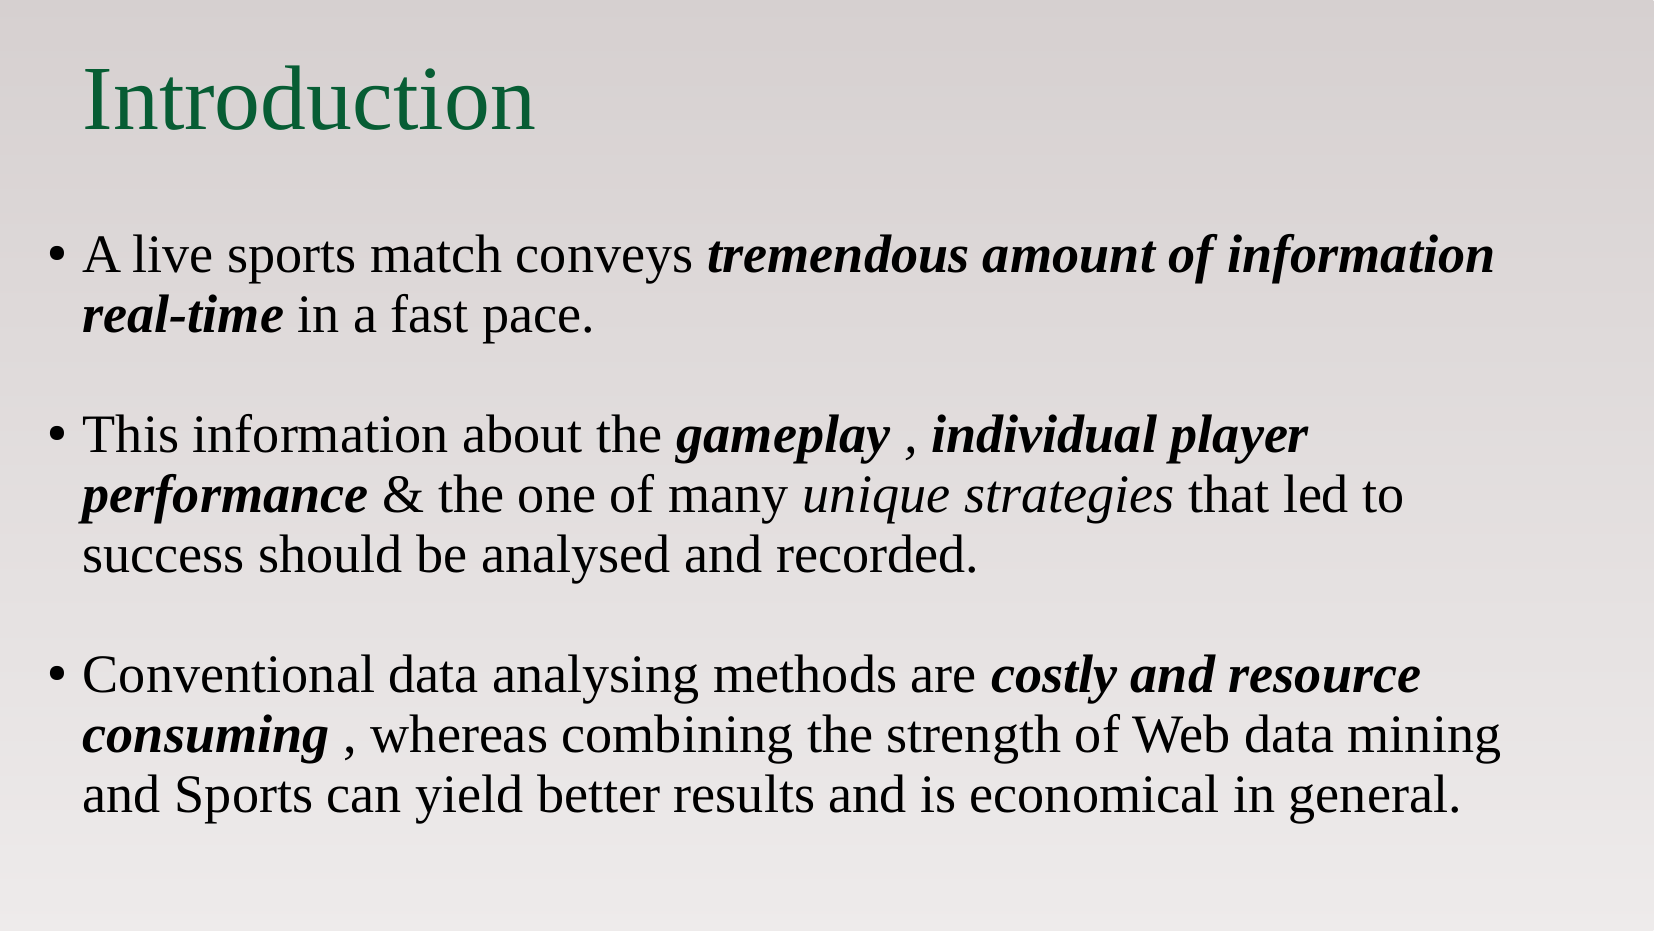

# Introduction
A live sports match conveys tremendous amount of information real-time in a fast pace.
This information about the gameplay , individual player performance & the one of many unique strategies that led to success should be analysed and recorded.
Conventional data analysing methods are costly and resource consuming , whereas combining the strength of Web data mining and Sports can yield better results and is economical in general.